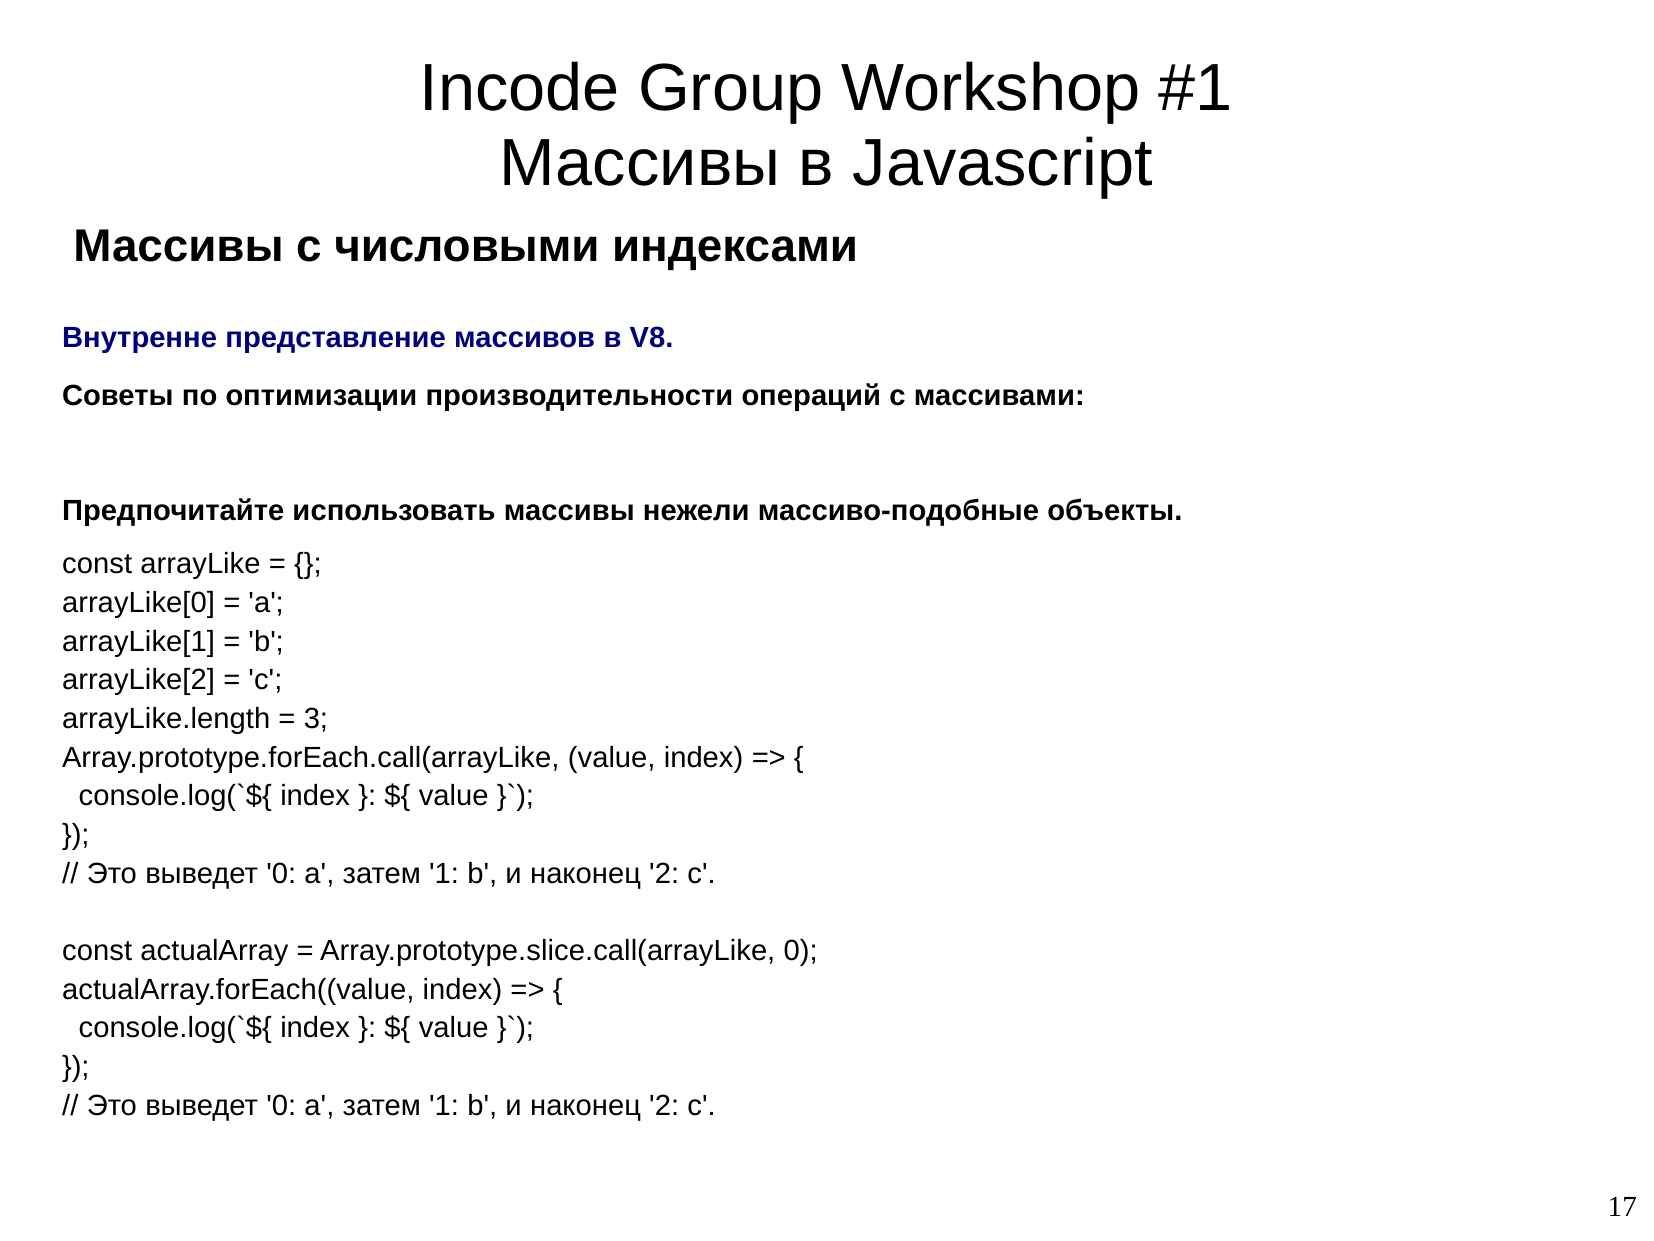

# Incode Group Workshop #1 Массивы в Javascript
Массивы с числовыми индексами
Внутренне представление массивов в V8.
Советы по оптимизации производительности операций с массивами:
Предпочитайте использовать массивы нежели массиво-подобные объекты.
const arrayLike = {};
arrayLike[0] = 'a';
arrayLike[1] = 'b';
arrayLike[2] = 'c';
arrayLike.length = 3;
Array.prototype.forEach.call(arrayLike, (value, index) => {
 console.log(`${ index }: ${ value }`);
});
// Это выведет '0: a', затем '1: b', и наконец '2: c'.
const actualArray = Array.prototype.slice.call(arrayLike, 0);
actualArray.forEach((value, index) => {
 console.log(`${ index }: ${ value }`);
});
// Это выведет '0: a', затем '1: b', и наконец '2: c'.
17